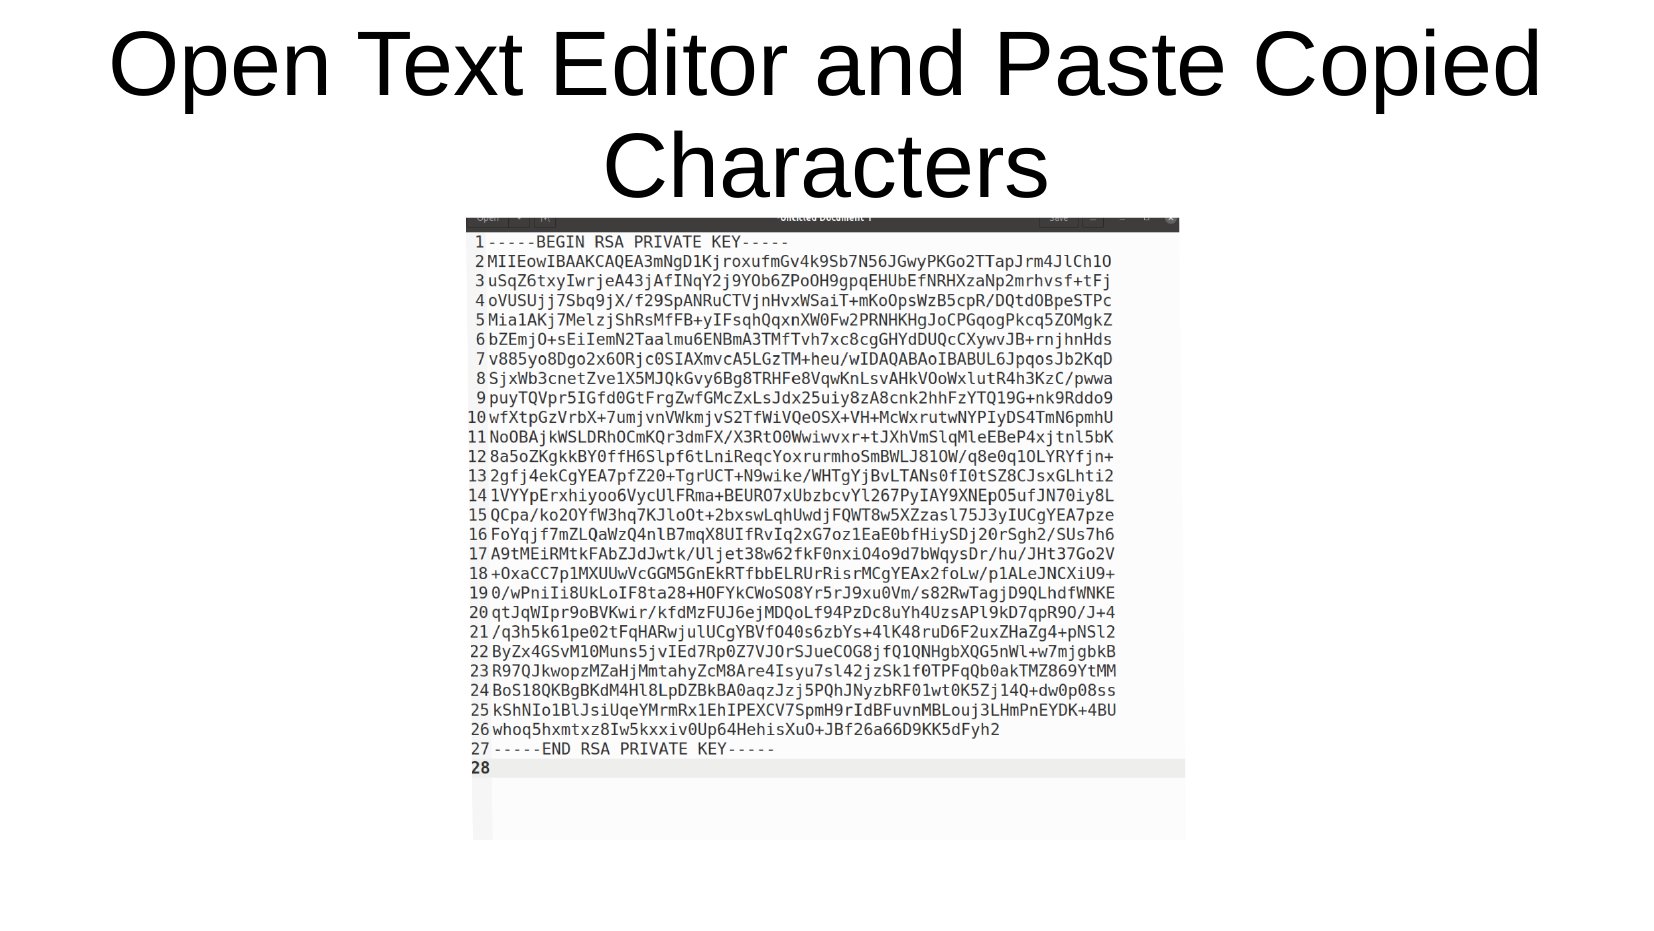

# Open Text Editor and Paste Copied Characters